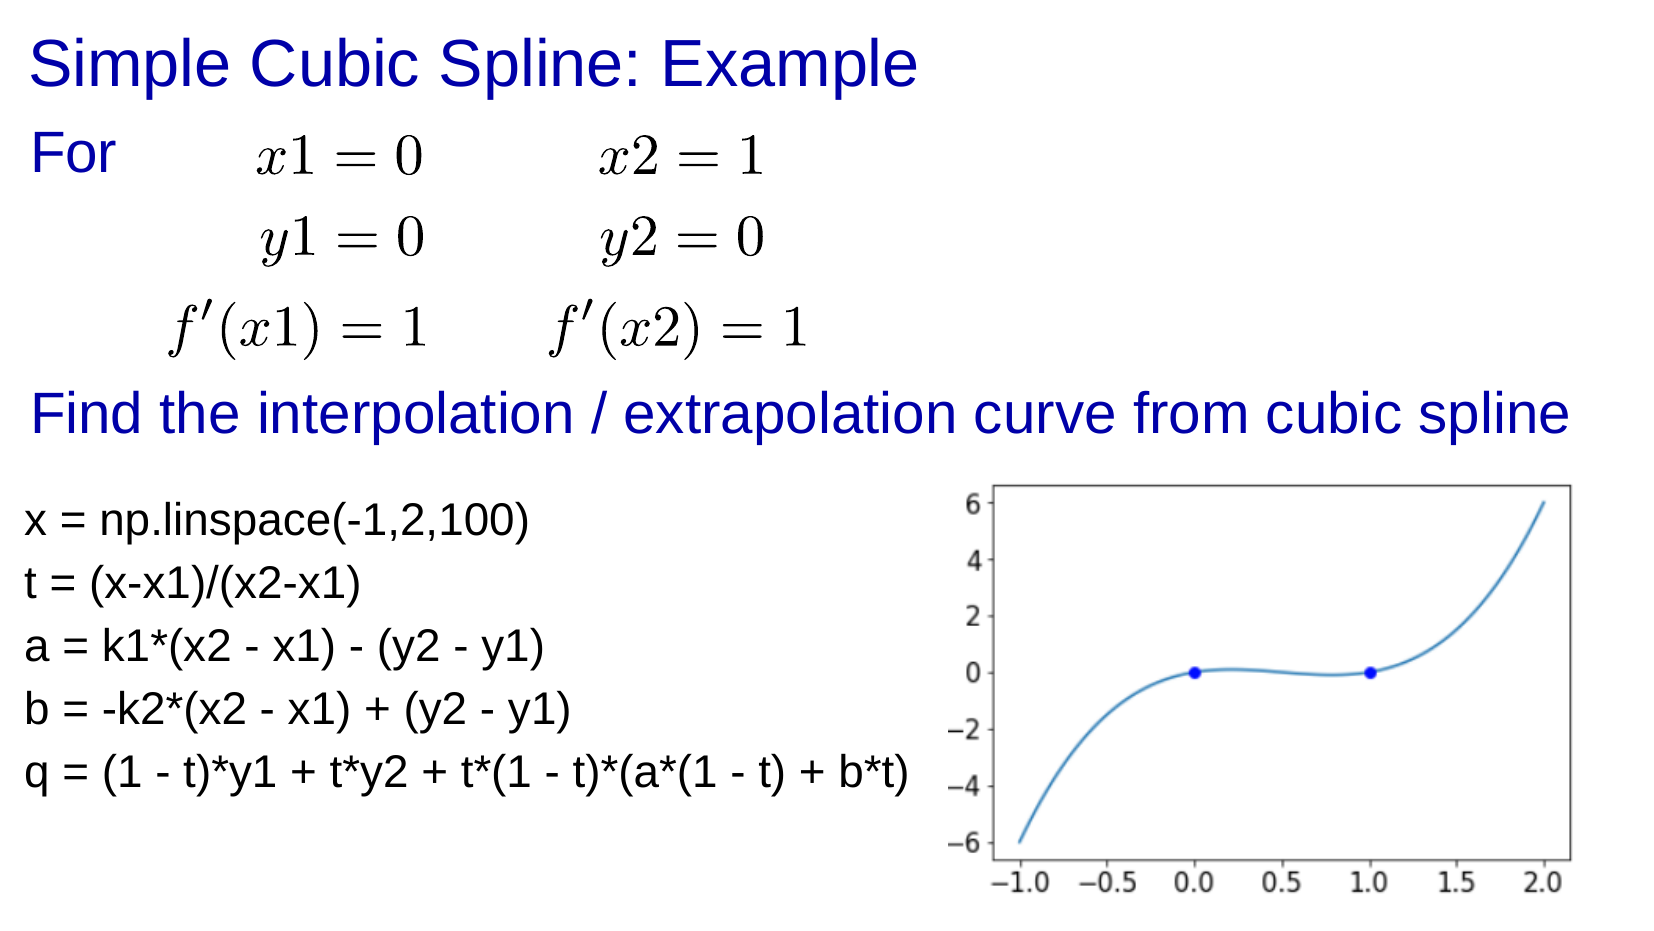

# Simple Cubic Spline: Example
For
Find the interpolation / extrapolation curve from cubic spline
x = np.linspace(-1,2,100)
t = (x-x1)/(x2-x1)
a = k1*(x2 - x1) - (y2 - y1)
b = -k2*(x2 - x1) + (y2 - y1)
q = (1 - t)*y1 + t*y2 + t*(1 - t)*(a*(1 - t) + b*t)
11